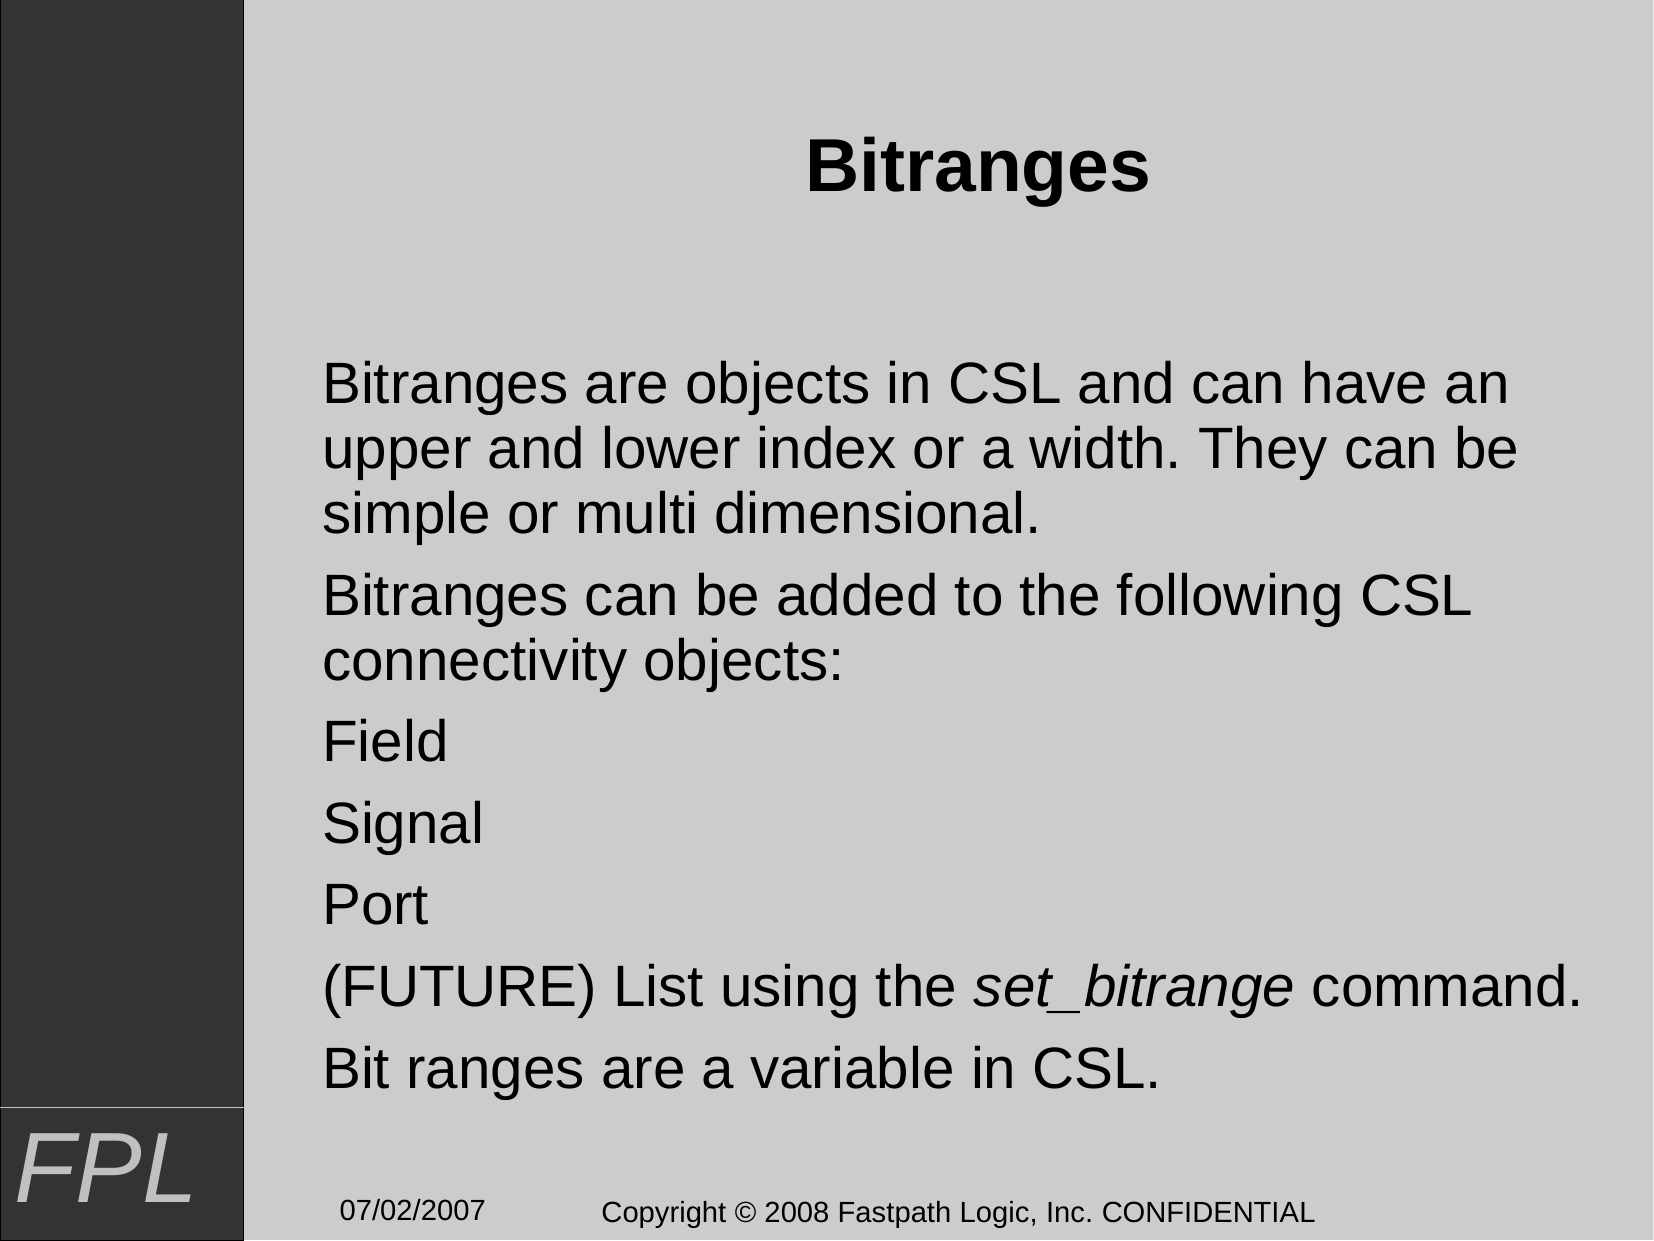

# Bitranges
Bitranges are objects in CSL and can have an upper and lower index or a width. They can be simple or multi dimensional.
Bitranges can be added to the following CSL connectivity objects:
Field
Signal
Port
(FUTURE) List using the set_bitrange command.
Bit ranges are a variable in CSL.
07/02/2007
© 2007 FASTPATH LOGIC INC.